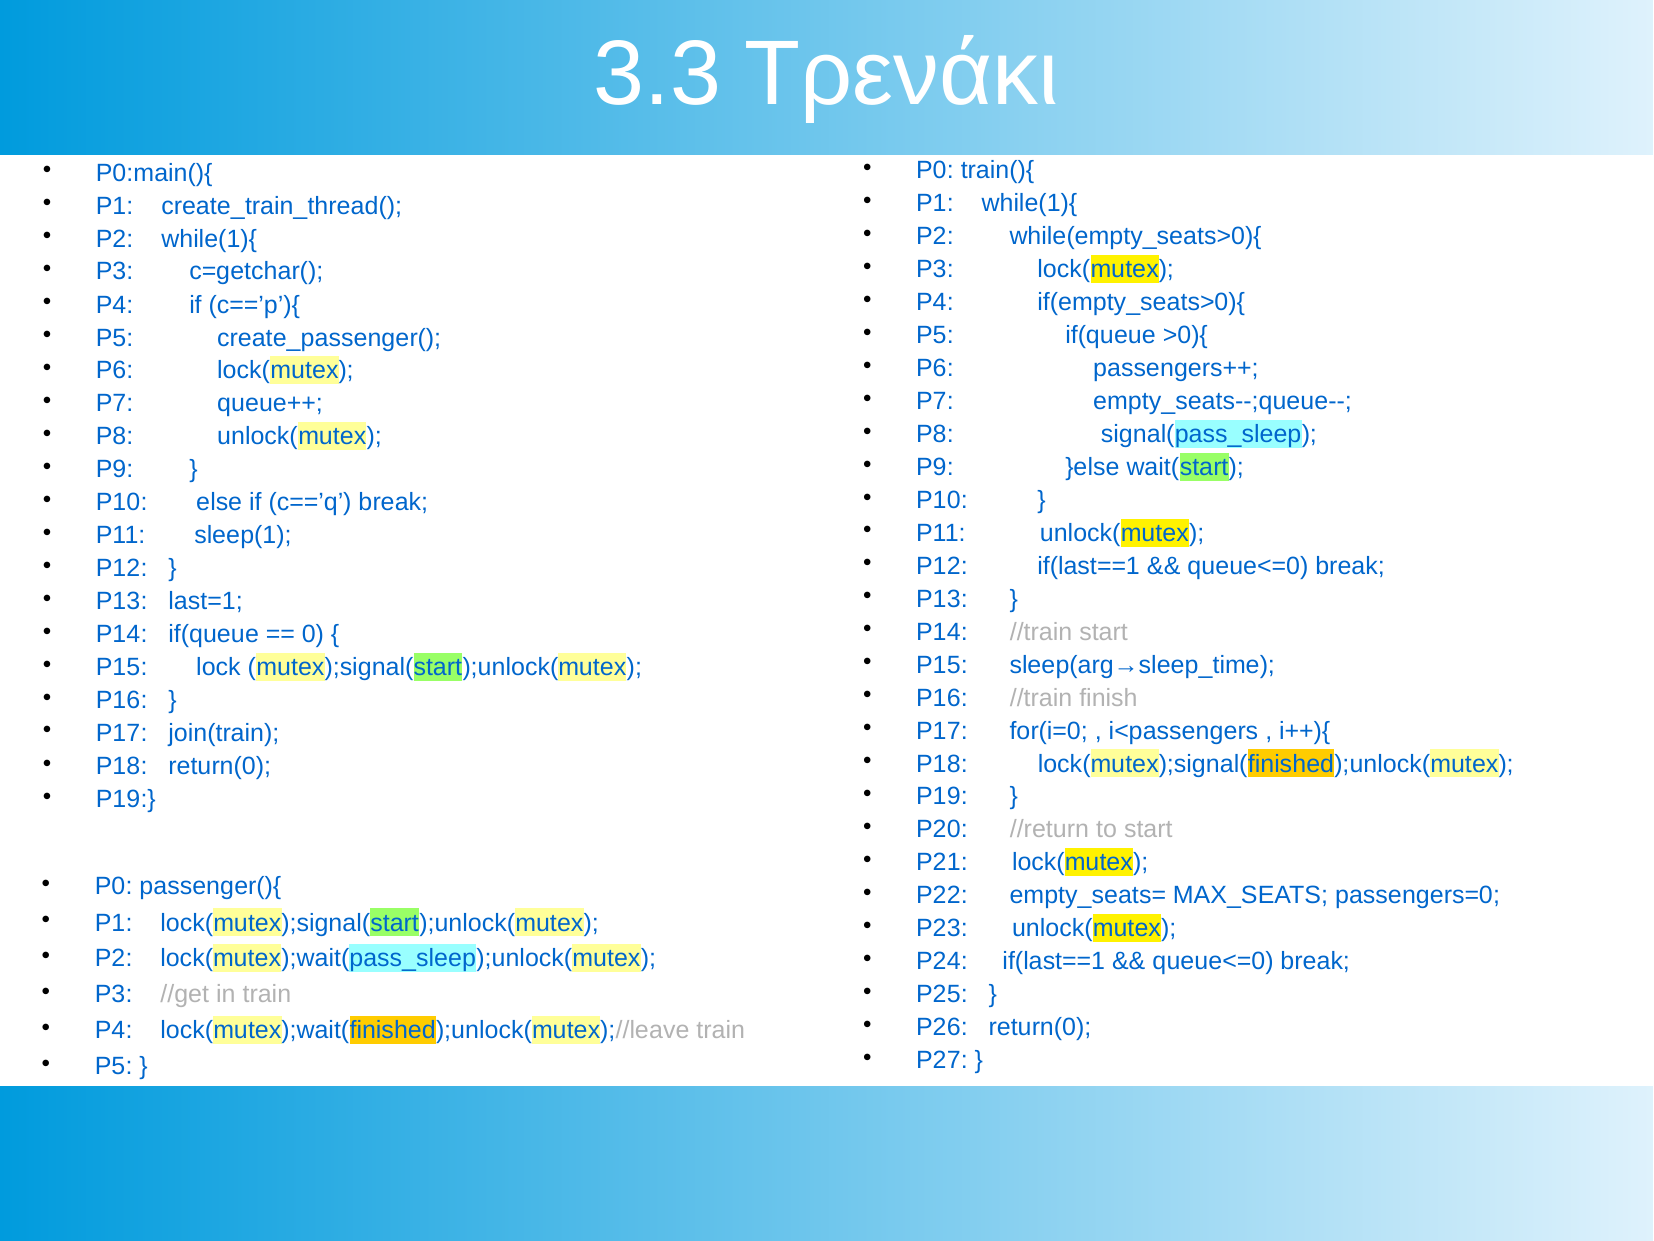

3.3 Τρενάκι
P0: train(){
P1: while(1){
P2: while(empty_seats>0){
P3: lock(mutex);
P4: if(empty_seats>0){
P5: if(queue >0){
P6: passengers++;
P7: empty_seats--;queue--;
P8: 	 signal(pass_sleep);
P9: }else wait(start);
P10: }
P11: 	 unlock(mutex);
P12: if(last==1 && queue<=0) break;
P13: }
P14: //train start
P15: sleep(arg→sleep_time);
P16: //train finish
P17: for(i=0; , i<passengers , i++){
P18: lock(mutex);signal(finished);unlock(mutex);
P19: }
P20: //return to start
P21:	 lock(mutex);
P22: empty_seats= MAX_SEATS; passengers=0;
P23: 	 unlock(mutex);
P24: if(last==1 && queue<=0) break;
P25: }
P26: return(0);
P27: }
P0:main(){
P1: create_train_thread();
P2: while(1){
P3: c=getchar();
P4: if (c==’p’){
P5: create_passenger();
P6: lock(mutex);
P7: queue++;
P8: unlock(mutex);
P9: }
P10: else if (c==’q’) break;
P11: sleep(1);
P12: }
P13: last=1;
P14: if(queue == 0) {
P15: lock (mutex);signal(start);unlock(mutex);
P16: }
P17: join(train);
P18: return(0);
P19:}
P0: passenger(){
P1: lock(mutex);signal(start);unlock(mutex);
P2: lock(mutex);wait(pass_sleep);unlock(mutex);
P3: //get in train
P4: lock(mutex);wait(finished);unlock(mutex);//leave train
P5: }